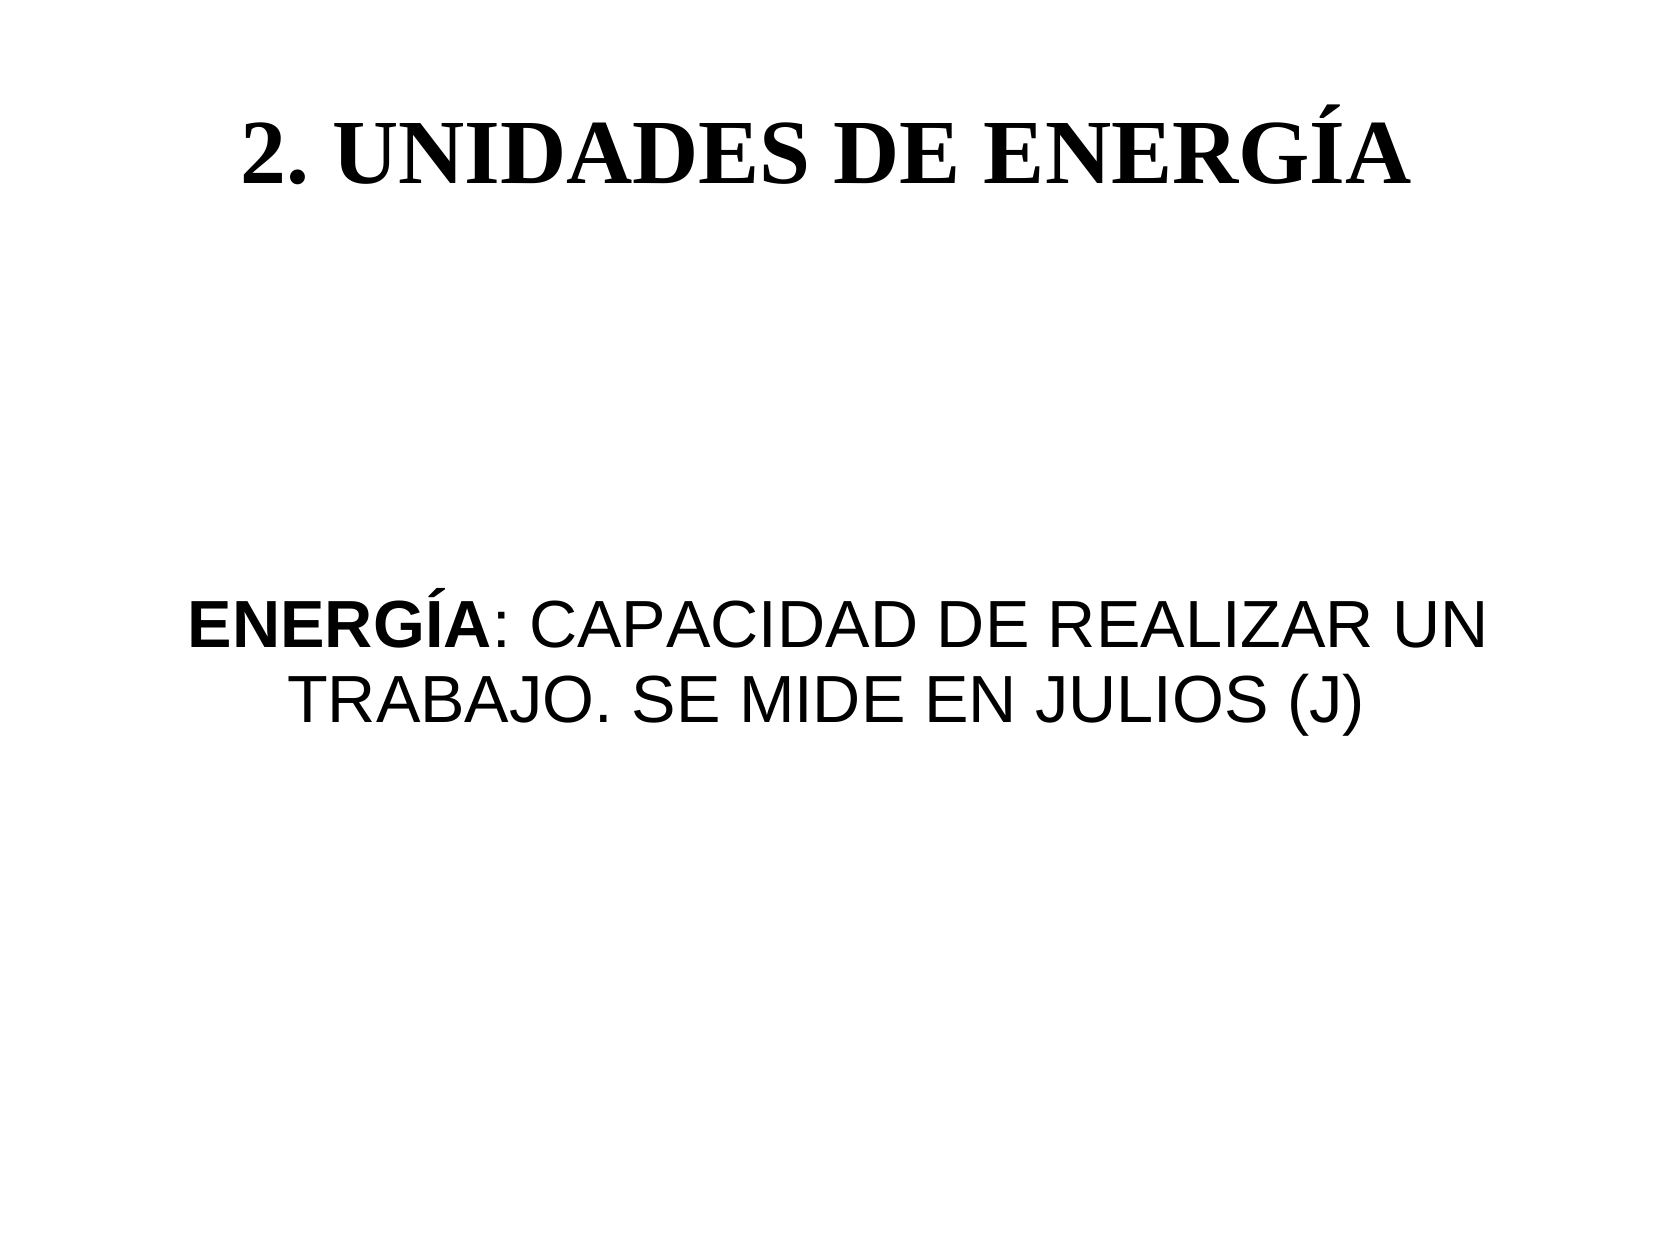

# 2. UNIDADES DE ENERGÍA
ENERGÍA: CAPACIDAD DE REALIZAR UN TRABAJO. SE MIDE EN JULIOS (J)